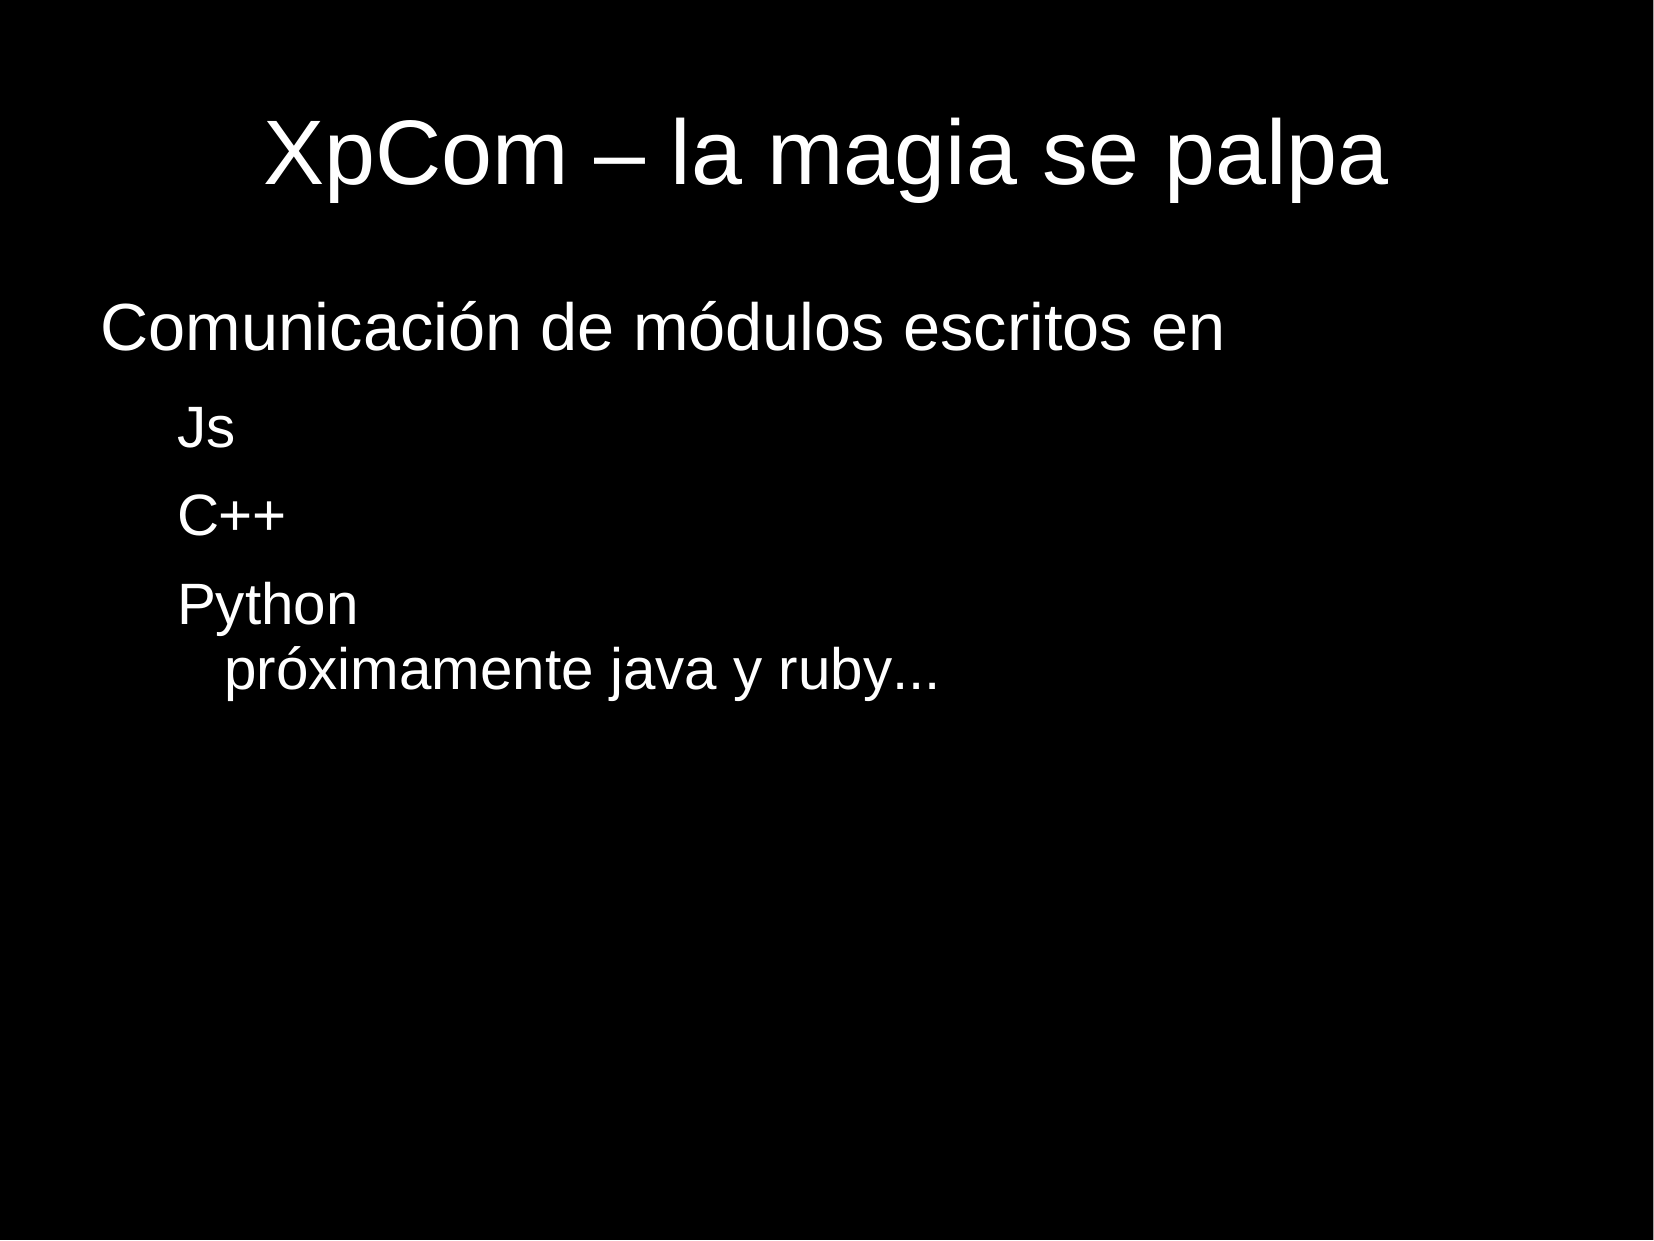

# XpCom – la magia se palpa
Comunicación de módulos escritos en
Js
C++
Python
próximamente java y ruby...